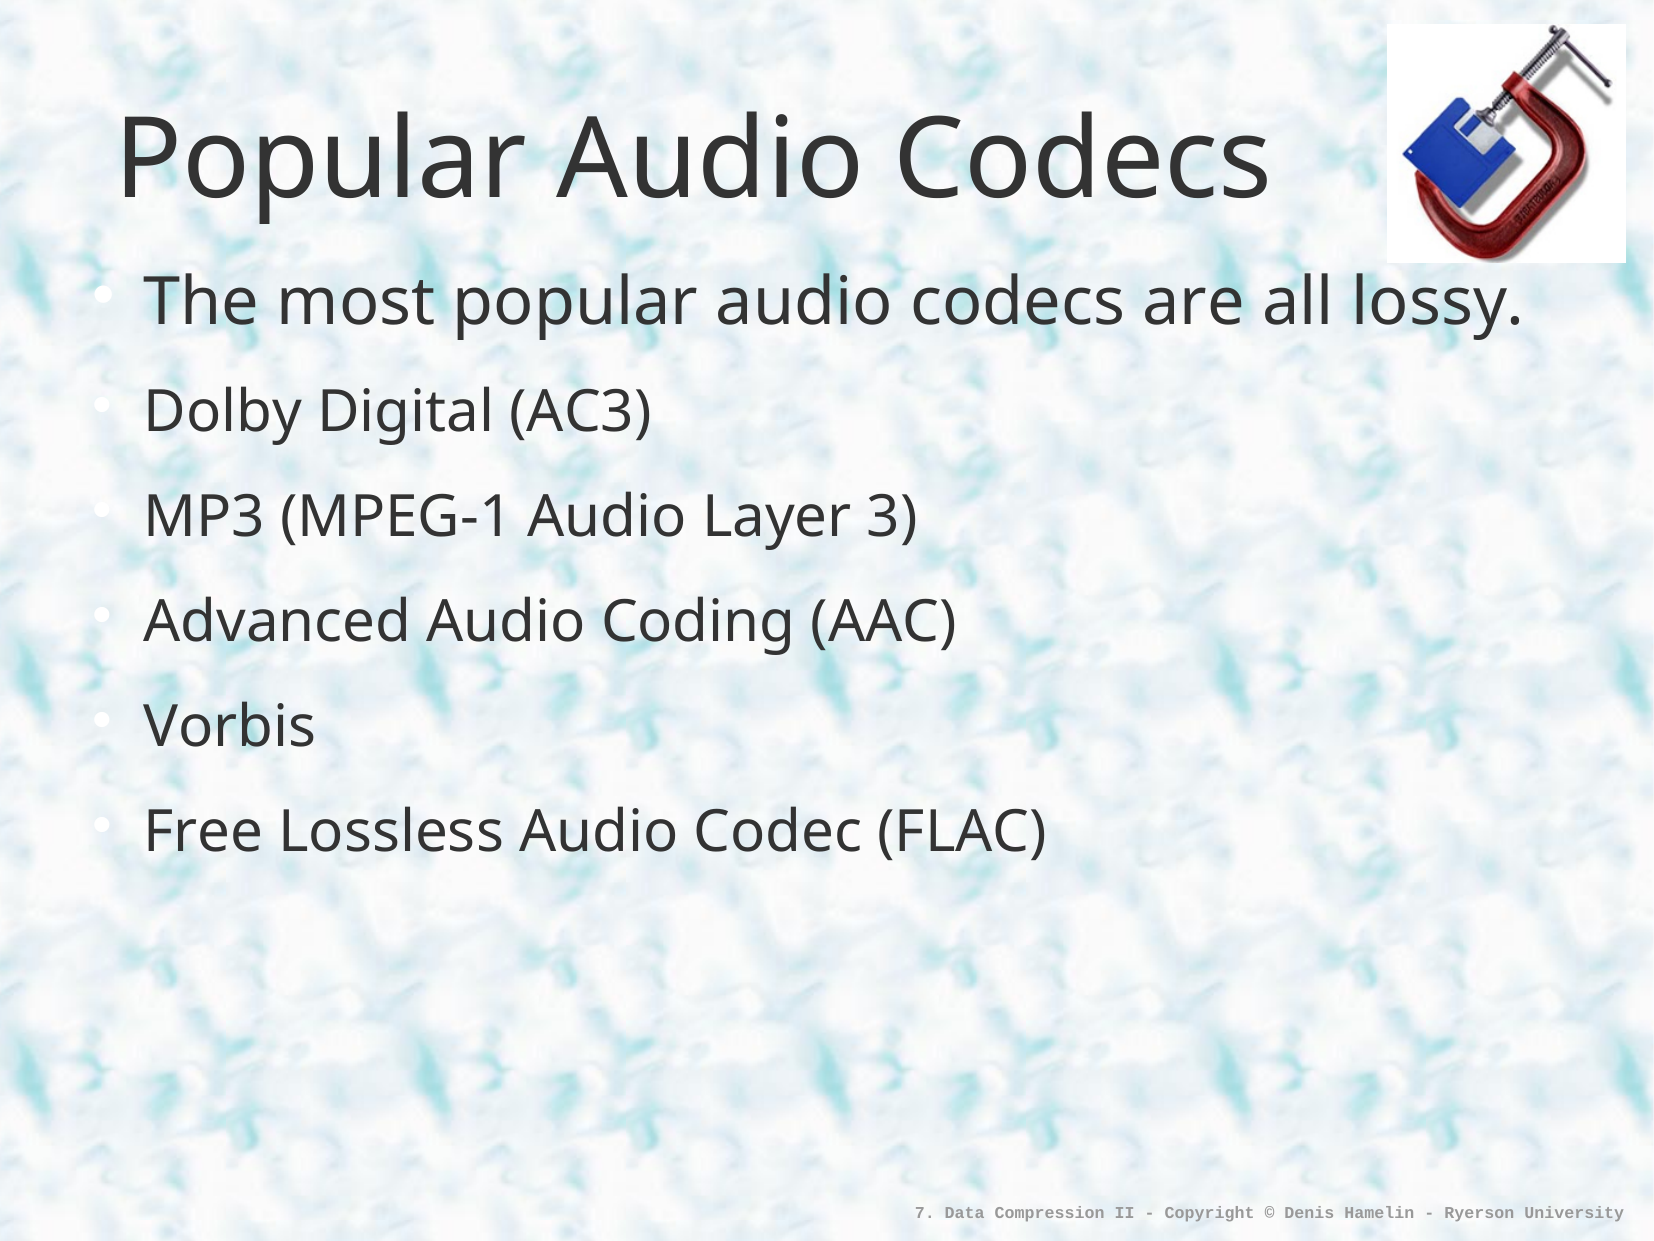

# Popular Audio Codecs
The most popular audio codecs are all lossy.
Dolby Digital (AC3)‏
MP3 (MPEG-1 Audio Layer 3)‏
Advanced Audio Coding (AAC)‏
Vorbis
Free Lossless Audio Codec (FLAC)